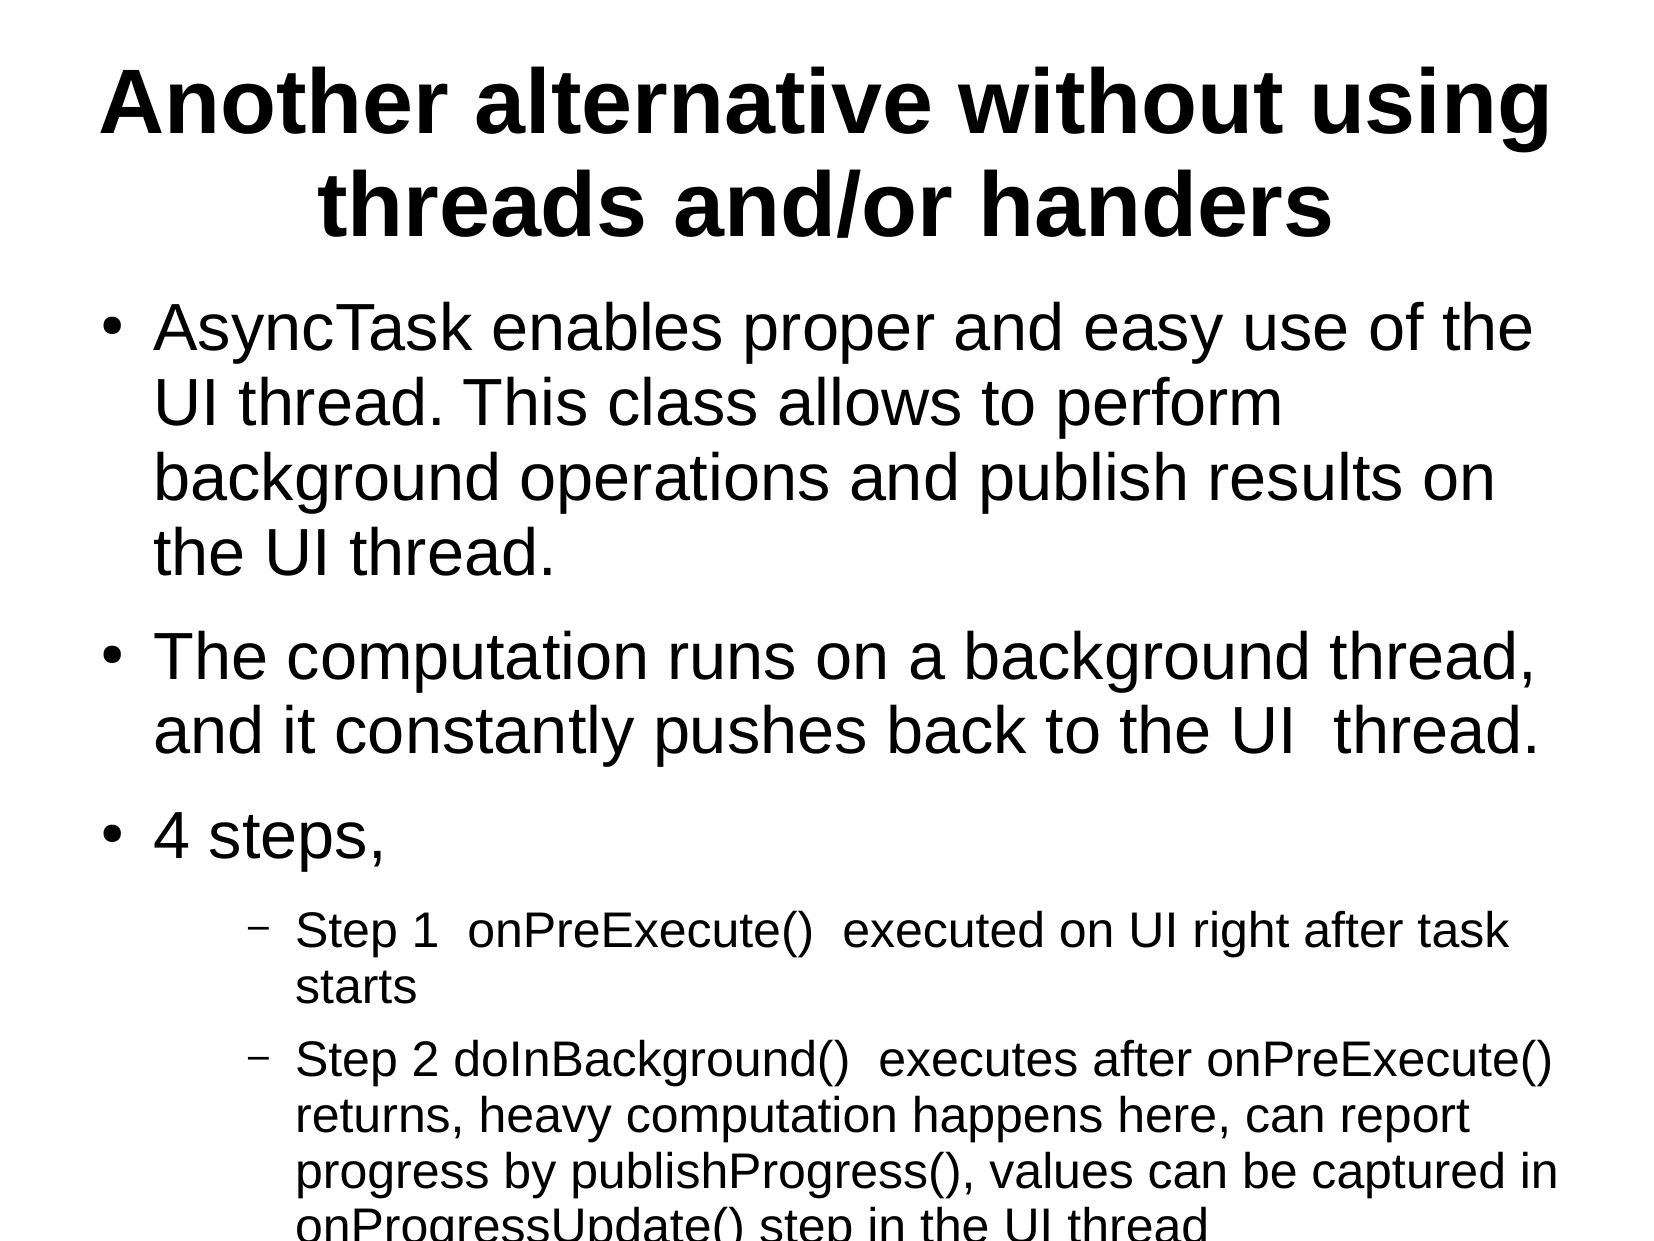

# Another alternative without using threads and/or handers
AsyncTask enables proper and easy use of the UI thread. This class allows to perform background operations and publish results on the UI thread.
The computation runs on a background thread, and it constantly pushes back to the UI thread.
4 steps,
Step 1 onPreExecute() executed on UI right after task starts
Step 2 doInBackground() executes after onPreExecute() returns, heavy computation happens here, can report progress by publishProgress(), values can be captured in onProgressUpdate() step in the UI thread